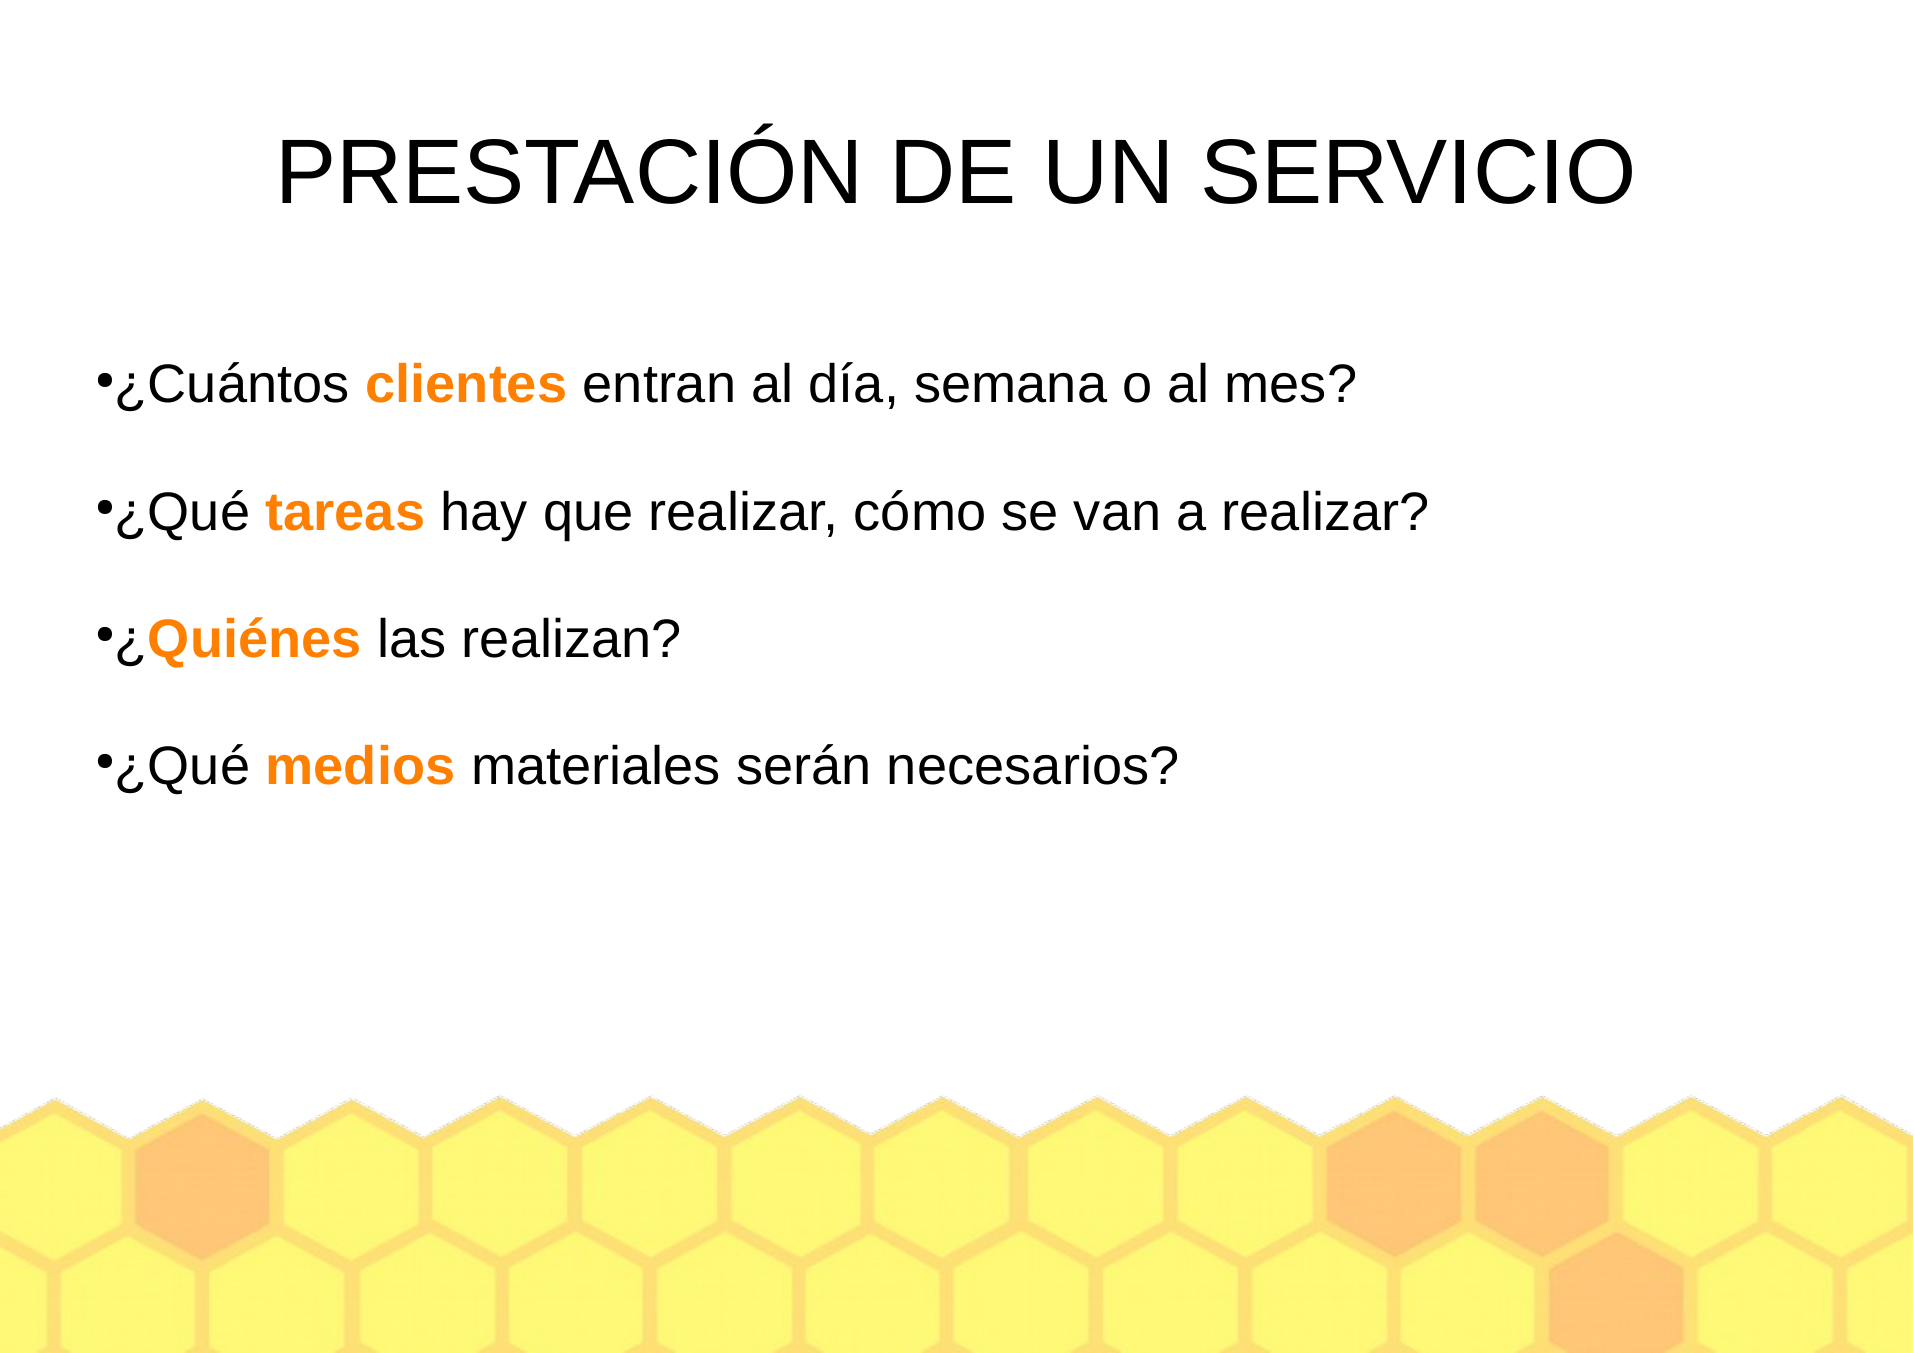

# PRESTACIÓN DE UN SERVICIO
¿Cuántos clientes entran al día, semana o al mes?
¿Qué tareas hay que realizar, cómo se van a realizar?
¿Quiénes las realizan?
¿Qué medios materiales serán necesarios?